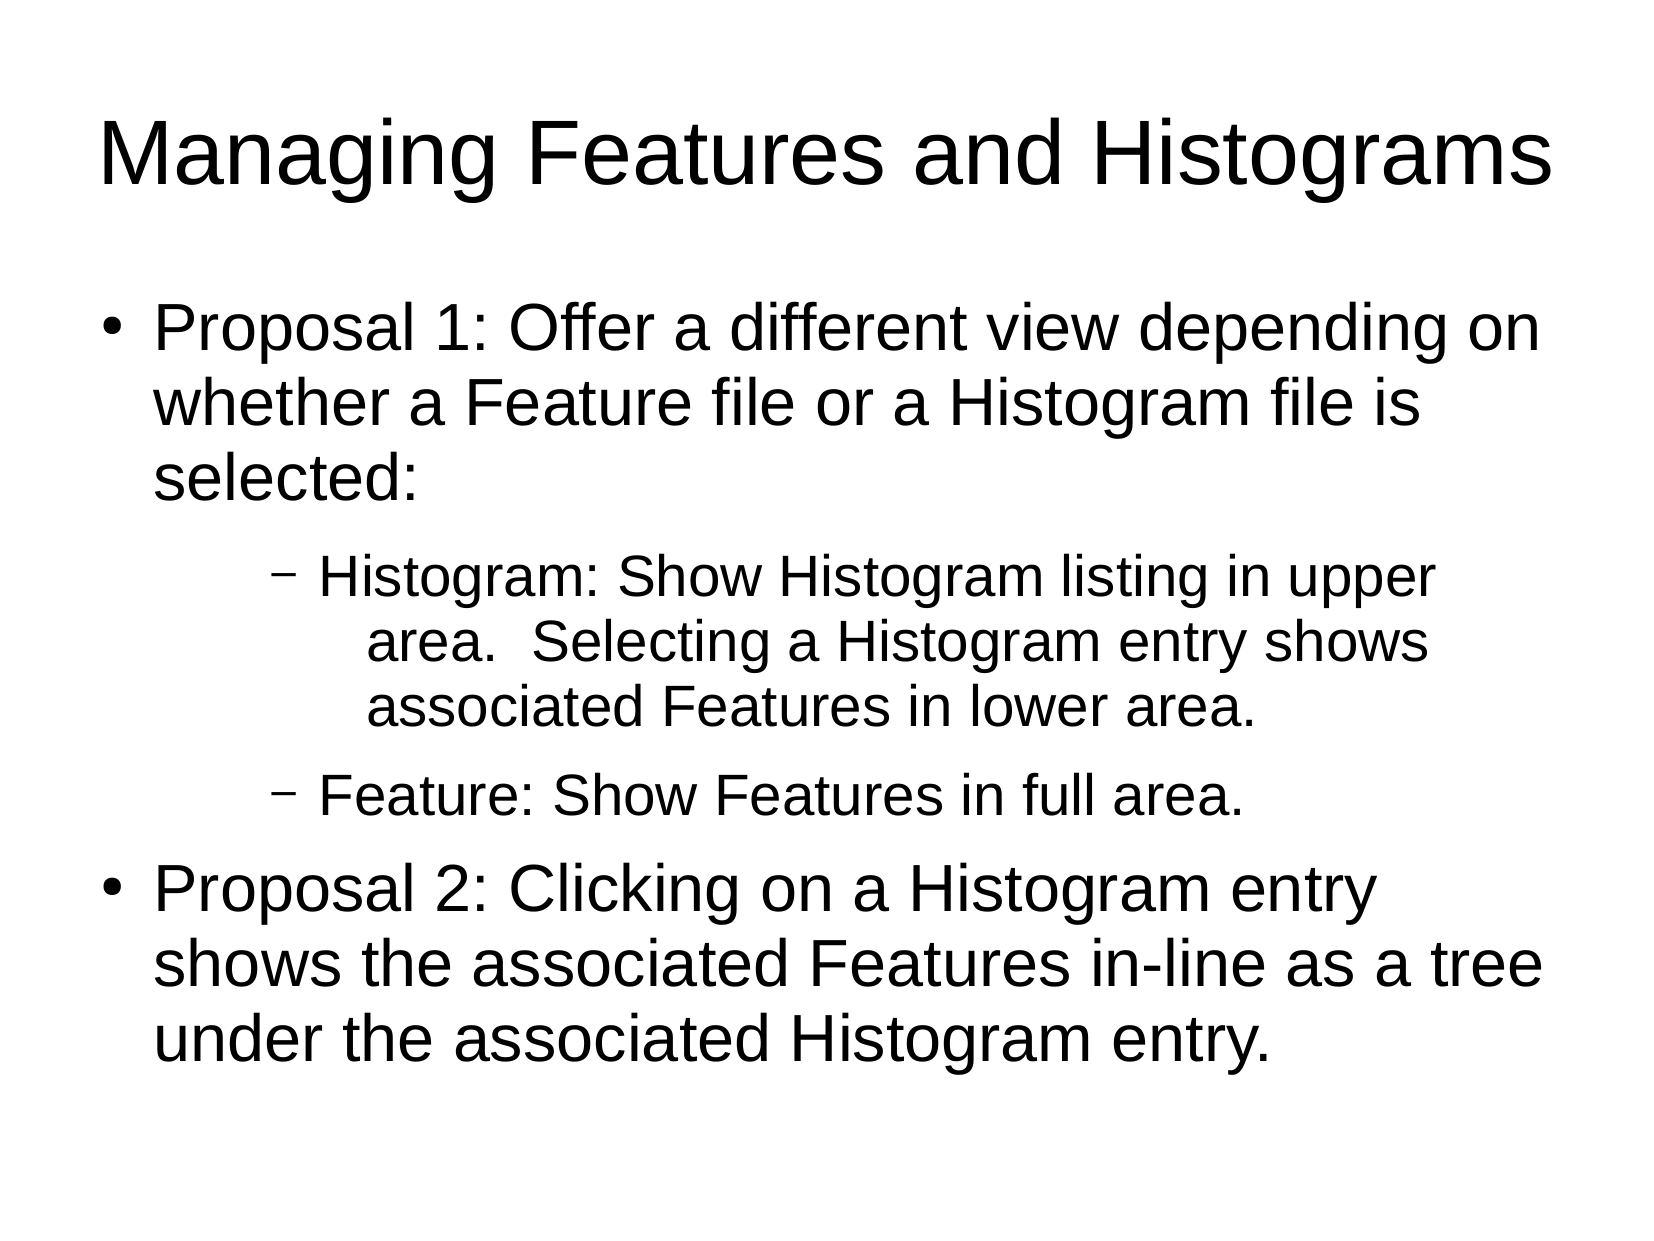

# Managing Features and Histograms
Proposal 1: Offer a different view depending on whether a Feature file or a Histogram file is selected:
Histogram: Show Histogram listing in upper area. Selecting a Histogram entry shows associated Features in lower area.
Feature: Show Features in full area.
Proposal 2: Clicking on a Histogram entry shows the associated Features in-line as a tree under the associated Histogram entry.